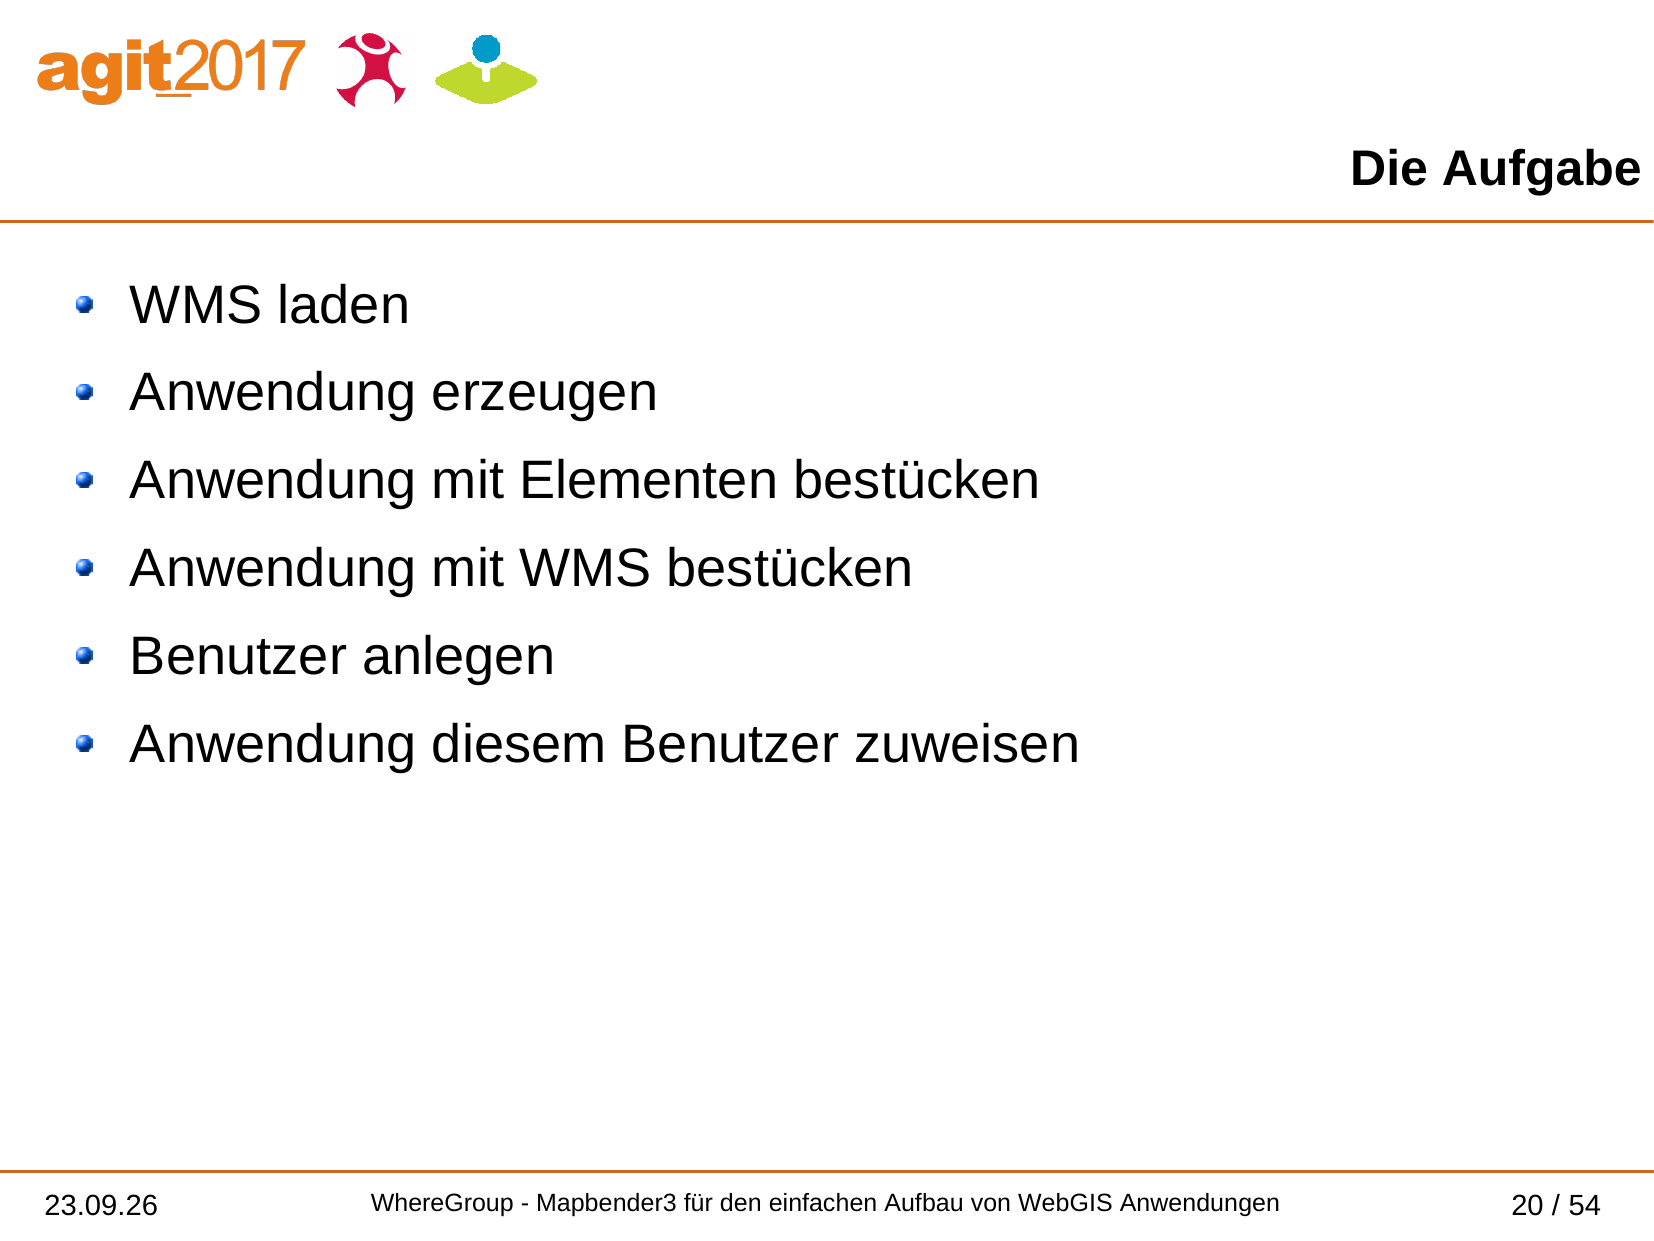

# Die Aufgabe
WMS laden
Anwendung erzeugen
Anwendung mit Elementen bestücken
Anwendung mit WMS bestücken
Benutzer anlegen
Anwendung diesem Benutzer zuweisen